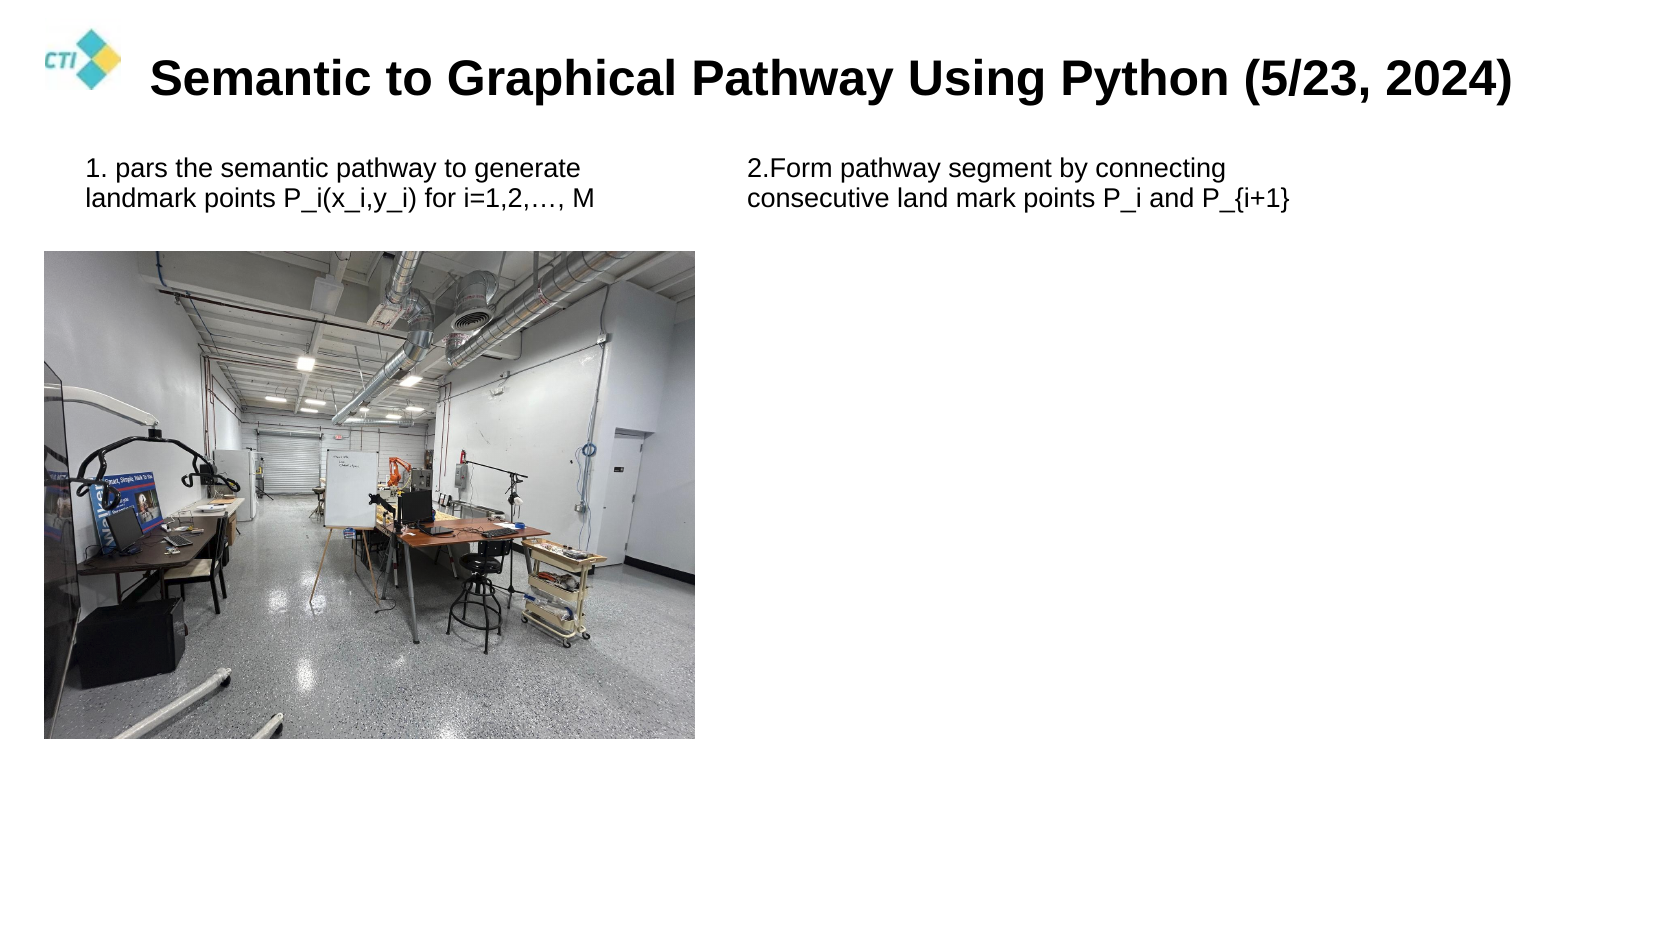

# Semantic to Graphical Pathway Using Python (5/23, 2024)
Accessibility
1. pars the semantic pathway to generate landmark points P_i(x_i,y_i) for i=1,2,…, M
2.Form pathway segment by connecting consecutive land mark points P_i and P_{i+1}